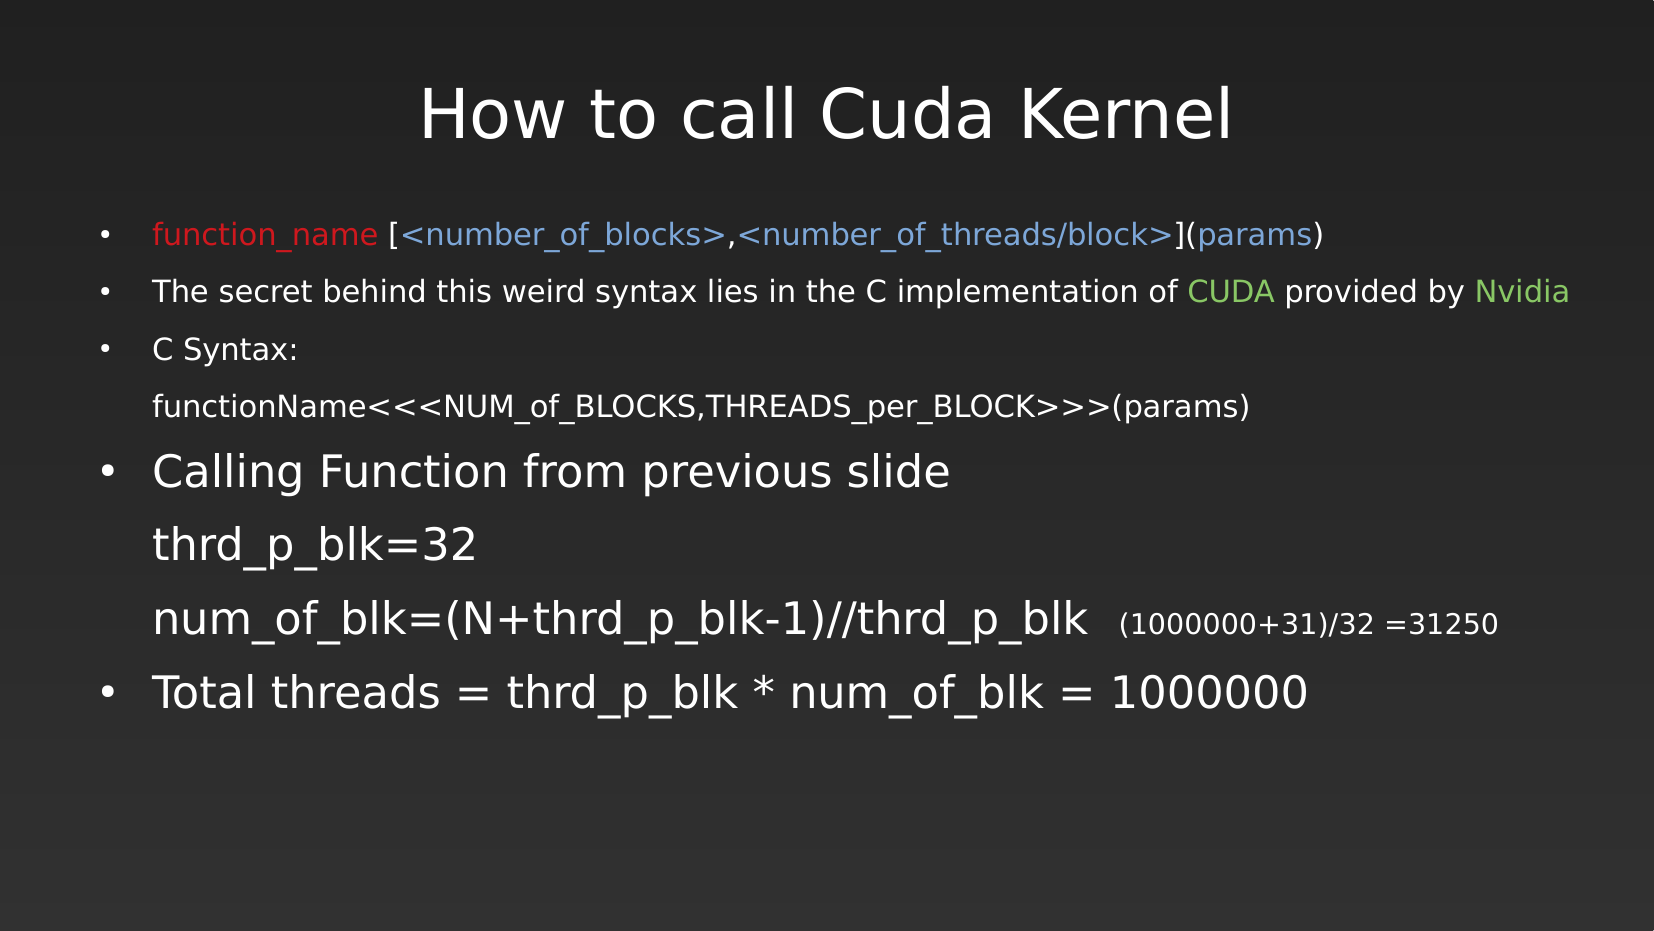

# How to call Cuda Kernel
function_name [<number_of_blocks>,<number_of_threads/block>](params)
The secret behind this weird syntax lies in the C implementation of CUDA provided by Nvidia
C Syntax:
functionName<<<NUM_of_BLOCKS,THREADS_per_BLOCK>>>(params)
Calling Function from previous slide
thrd_p_blk=32
num_of_blk=(N+thrd_p_blk-1)//thrd_p_blk (1000000+31)/32 =31250
Total threads = thrd_p_blk * num_of_blk = 1000000